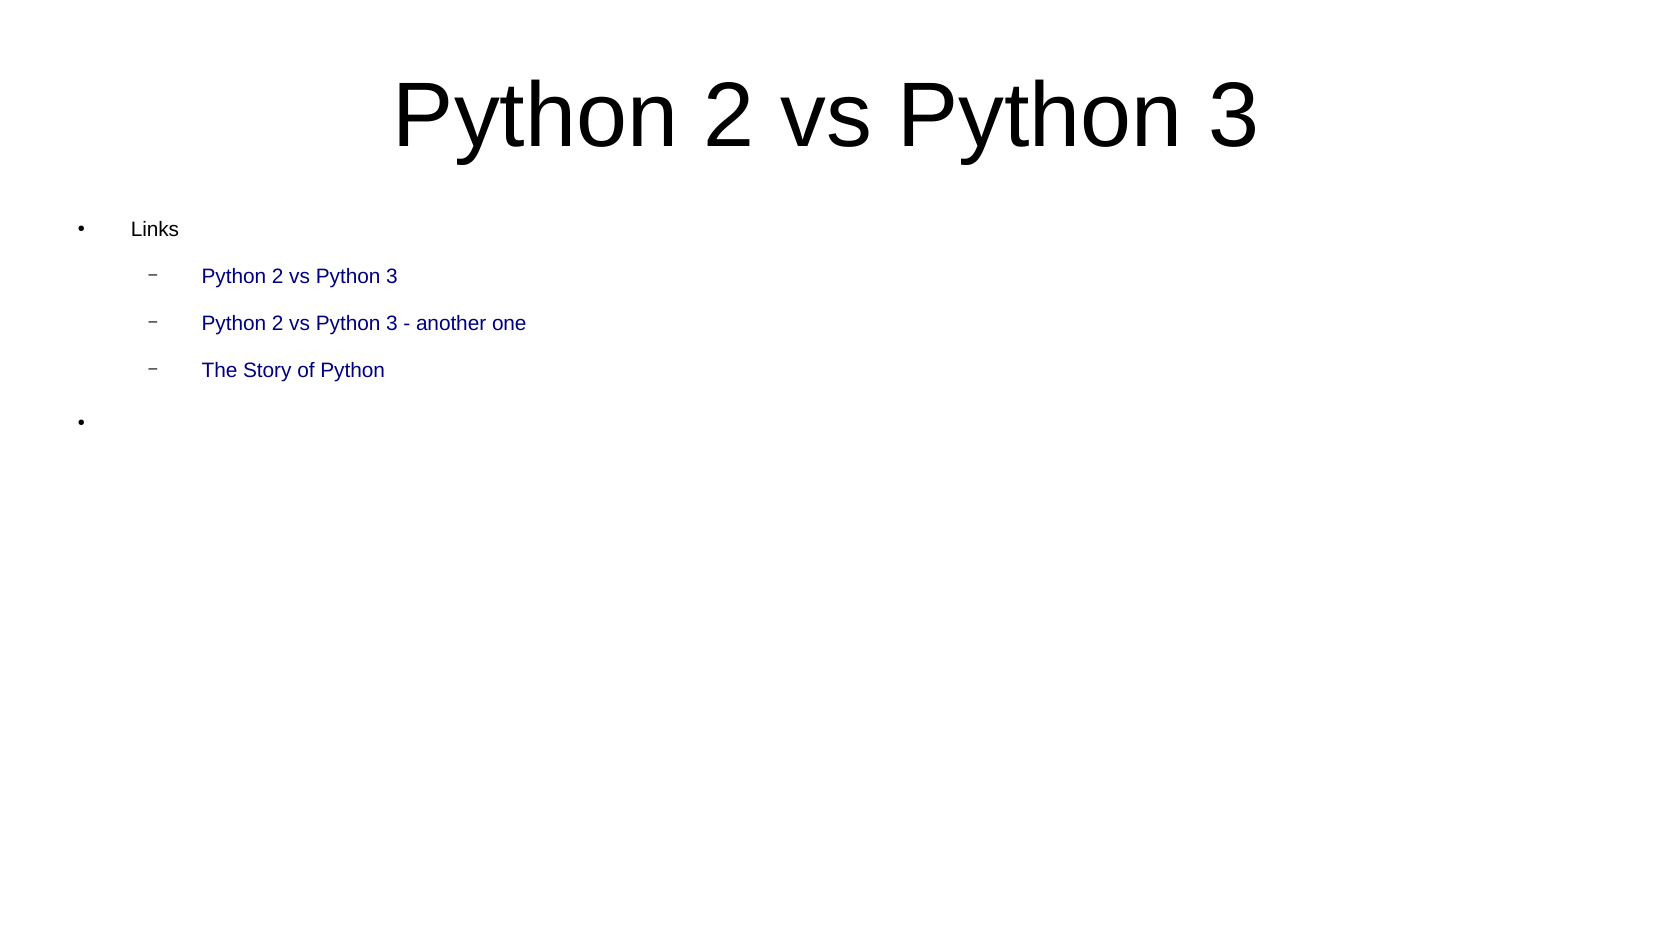

# Python 2 vs Python 3
Links
Python 2 vs Python 3
Python 2 vs Python 3 - another one
The Story of Python